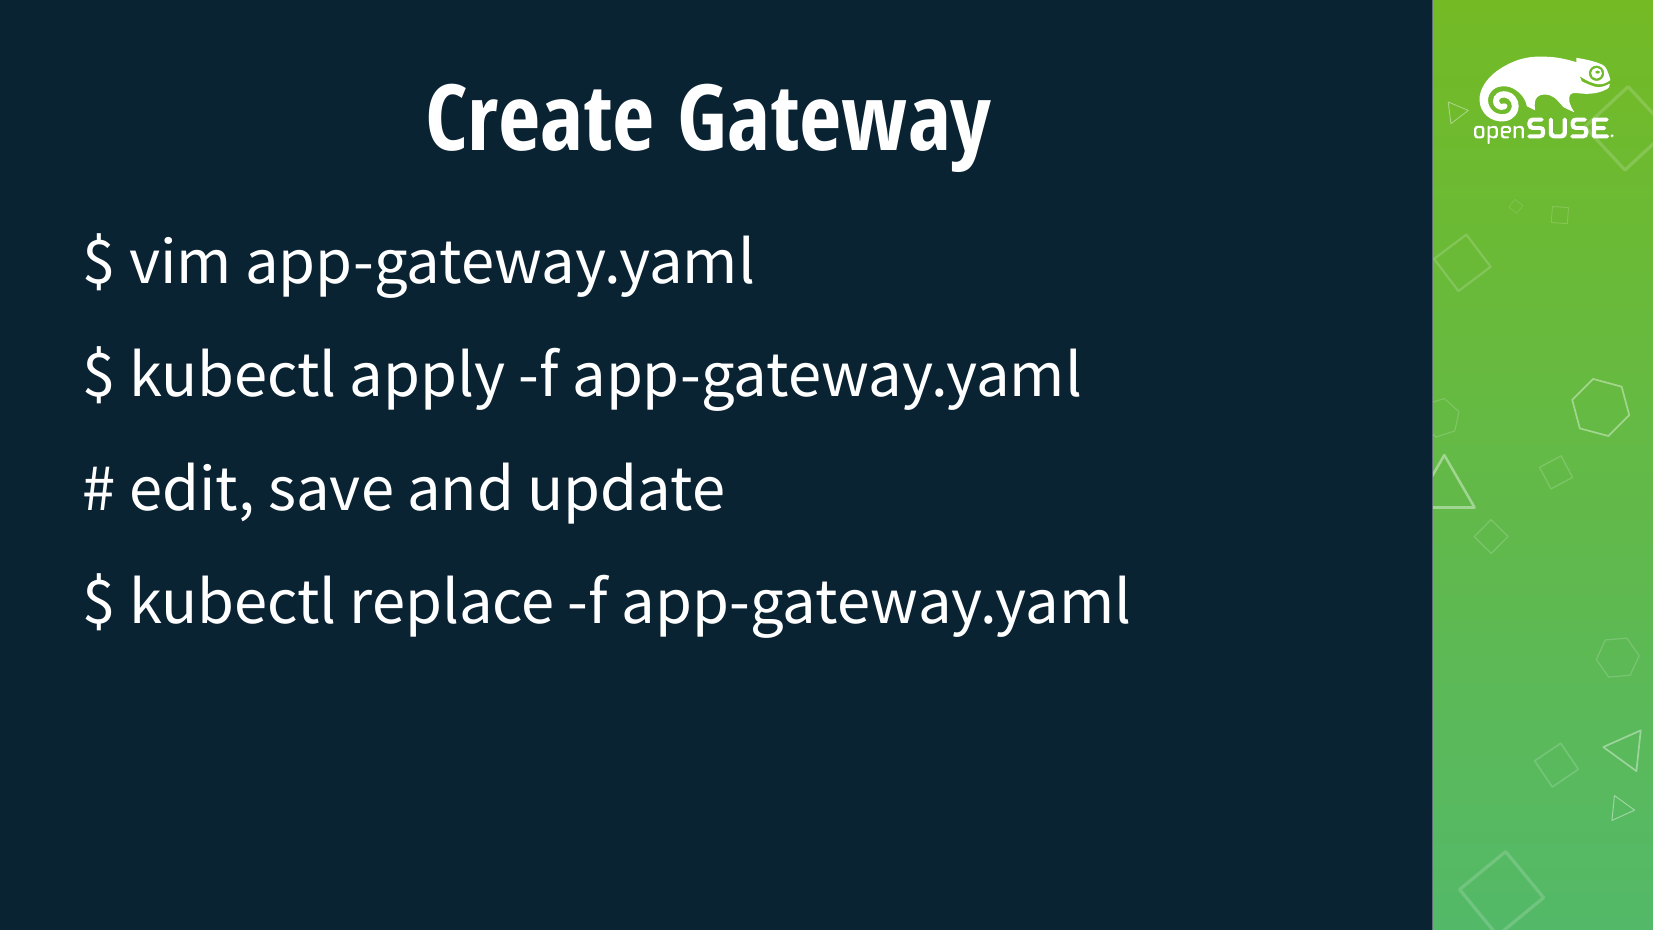

# Create Gateway
$ vim app-gateway.yaml
$ kubectl apply -f app-gateway.yaml
# edit, save and update
$ kubectl replace -f app-gateway.yaml